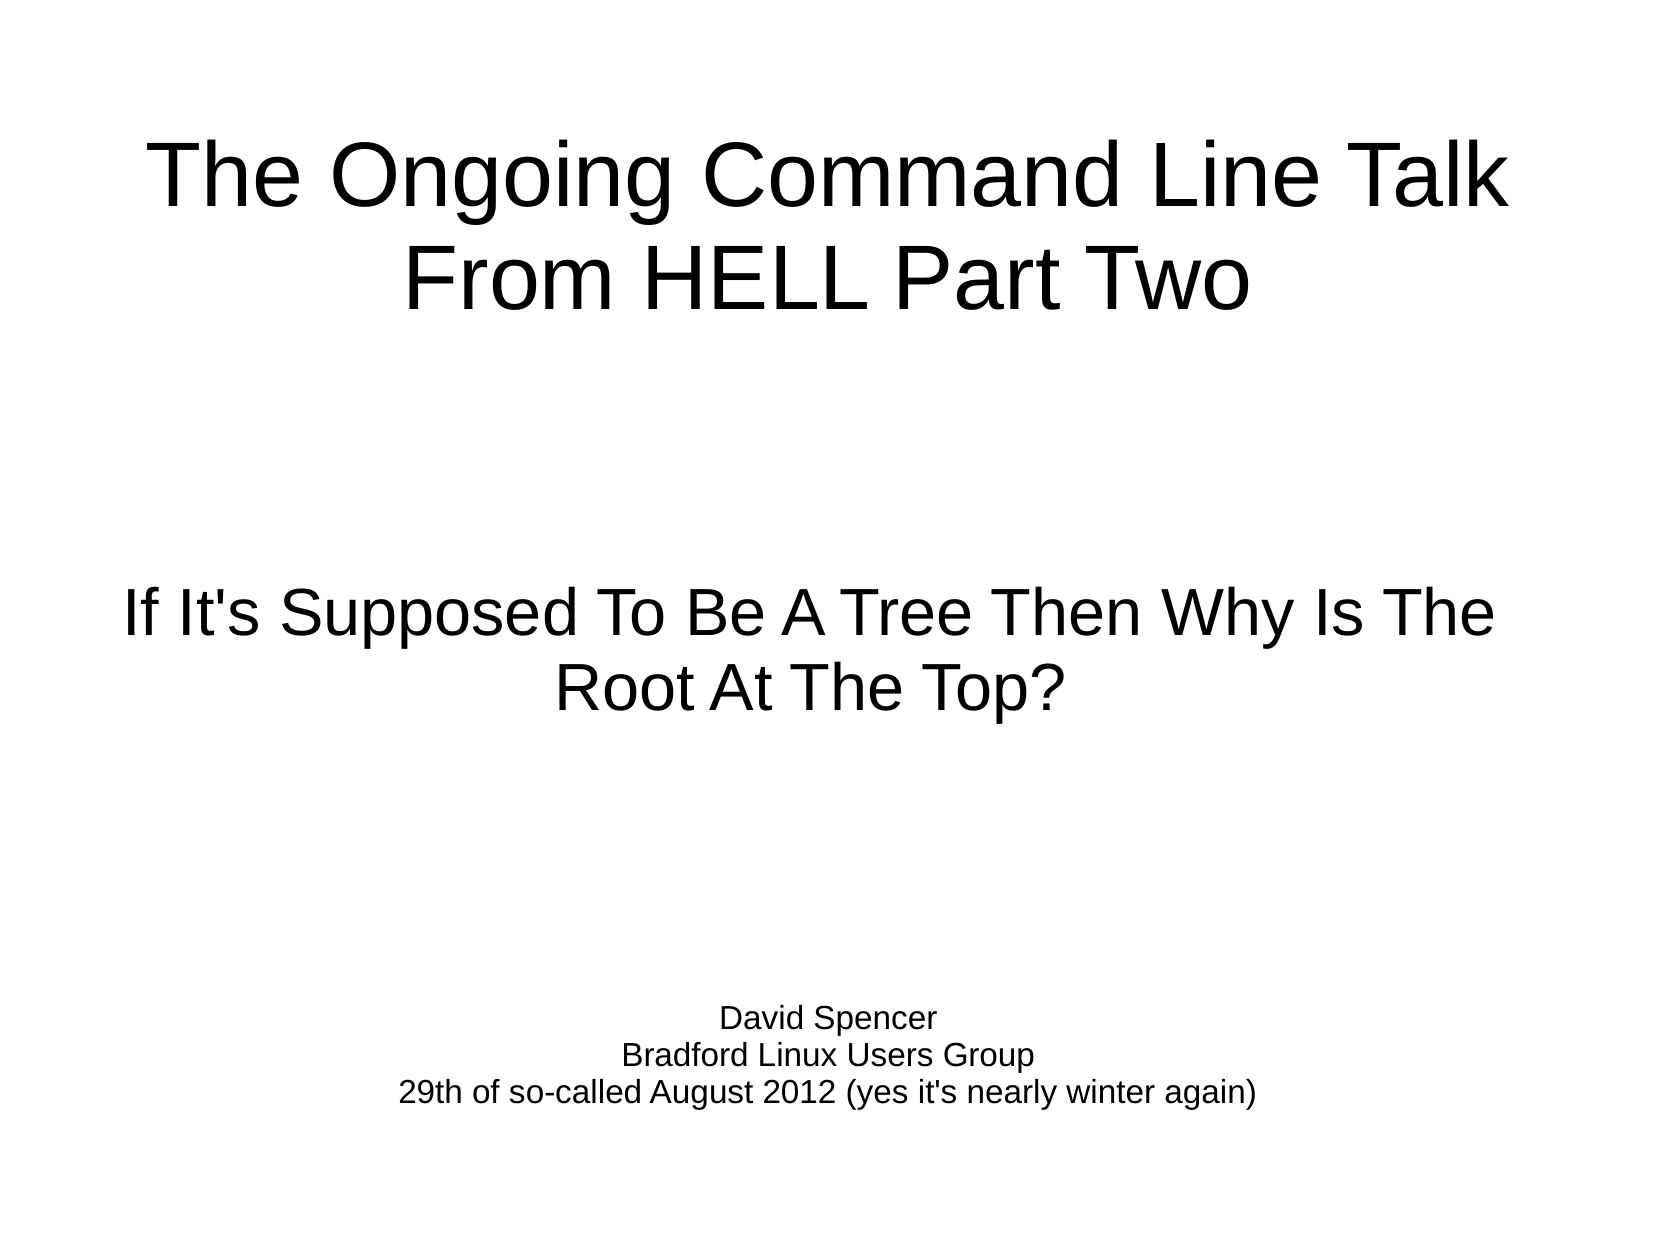

# The Ongoing Command Line Talk From HELL Part Two
If It's Supposed To Be A Tree Then Why Is The Root At The Top?
David Spencer
Bradford Linux Users Group
29th of so-called August 2012 (yes it's nearly winter again)